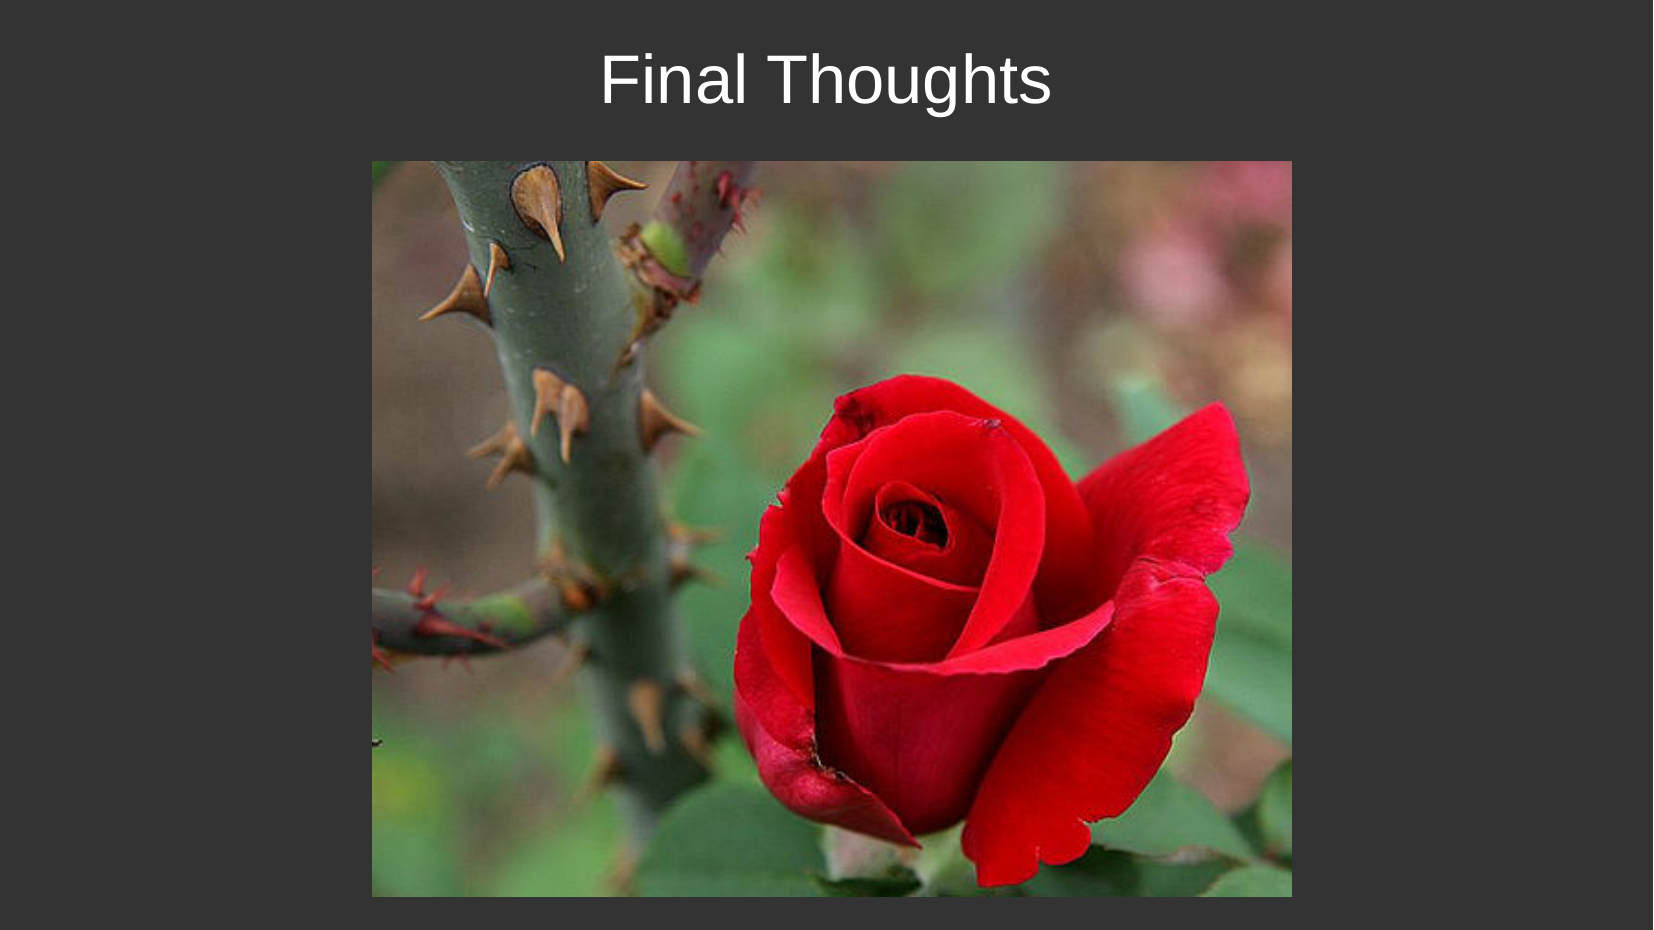

# Final Thoughts
~= ticks => politics